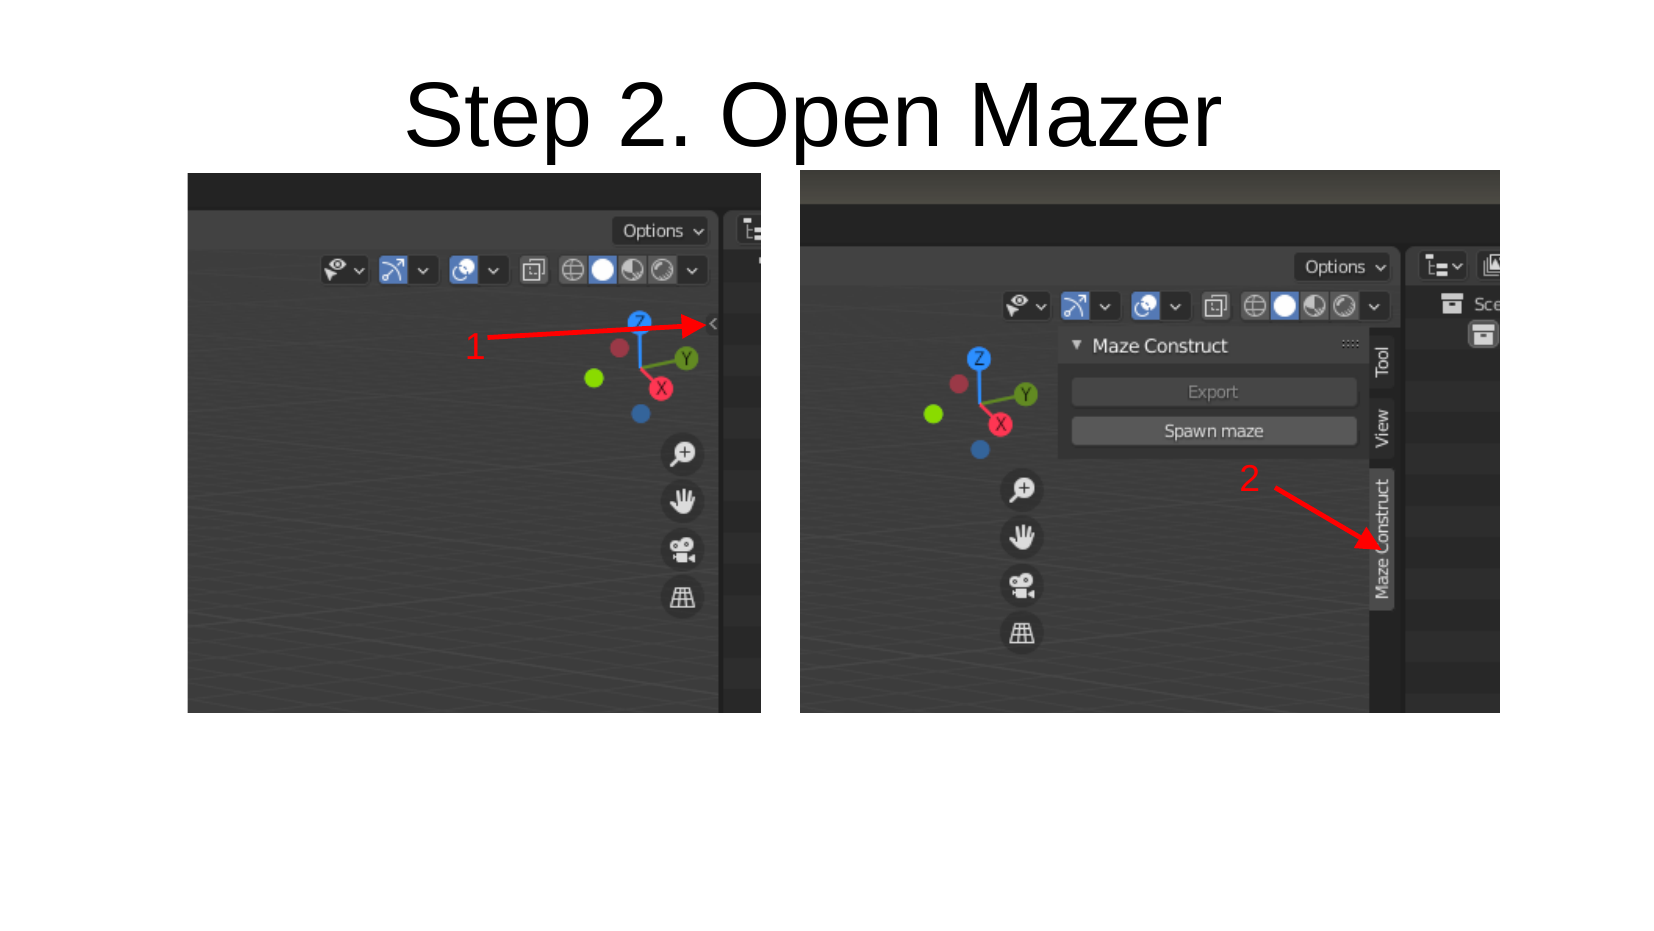

# Step 2. Open Mazer
1
2